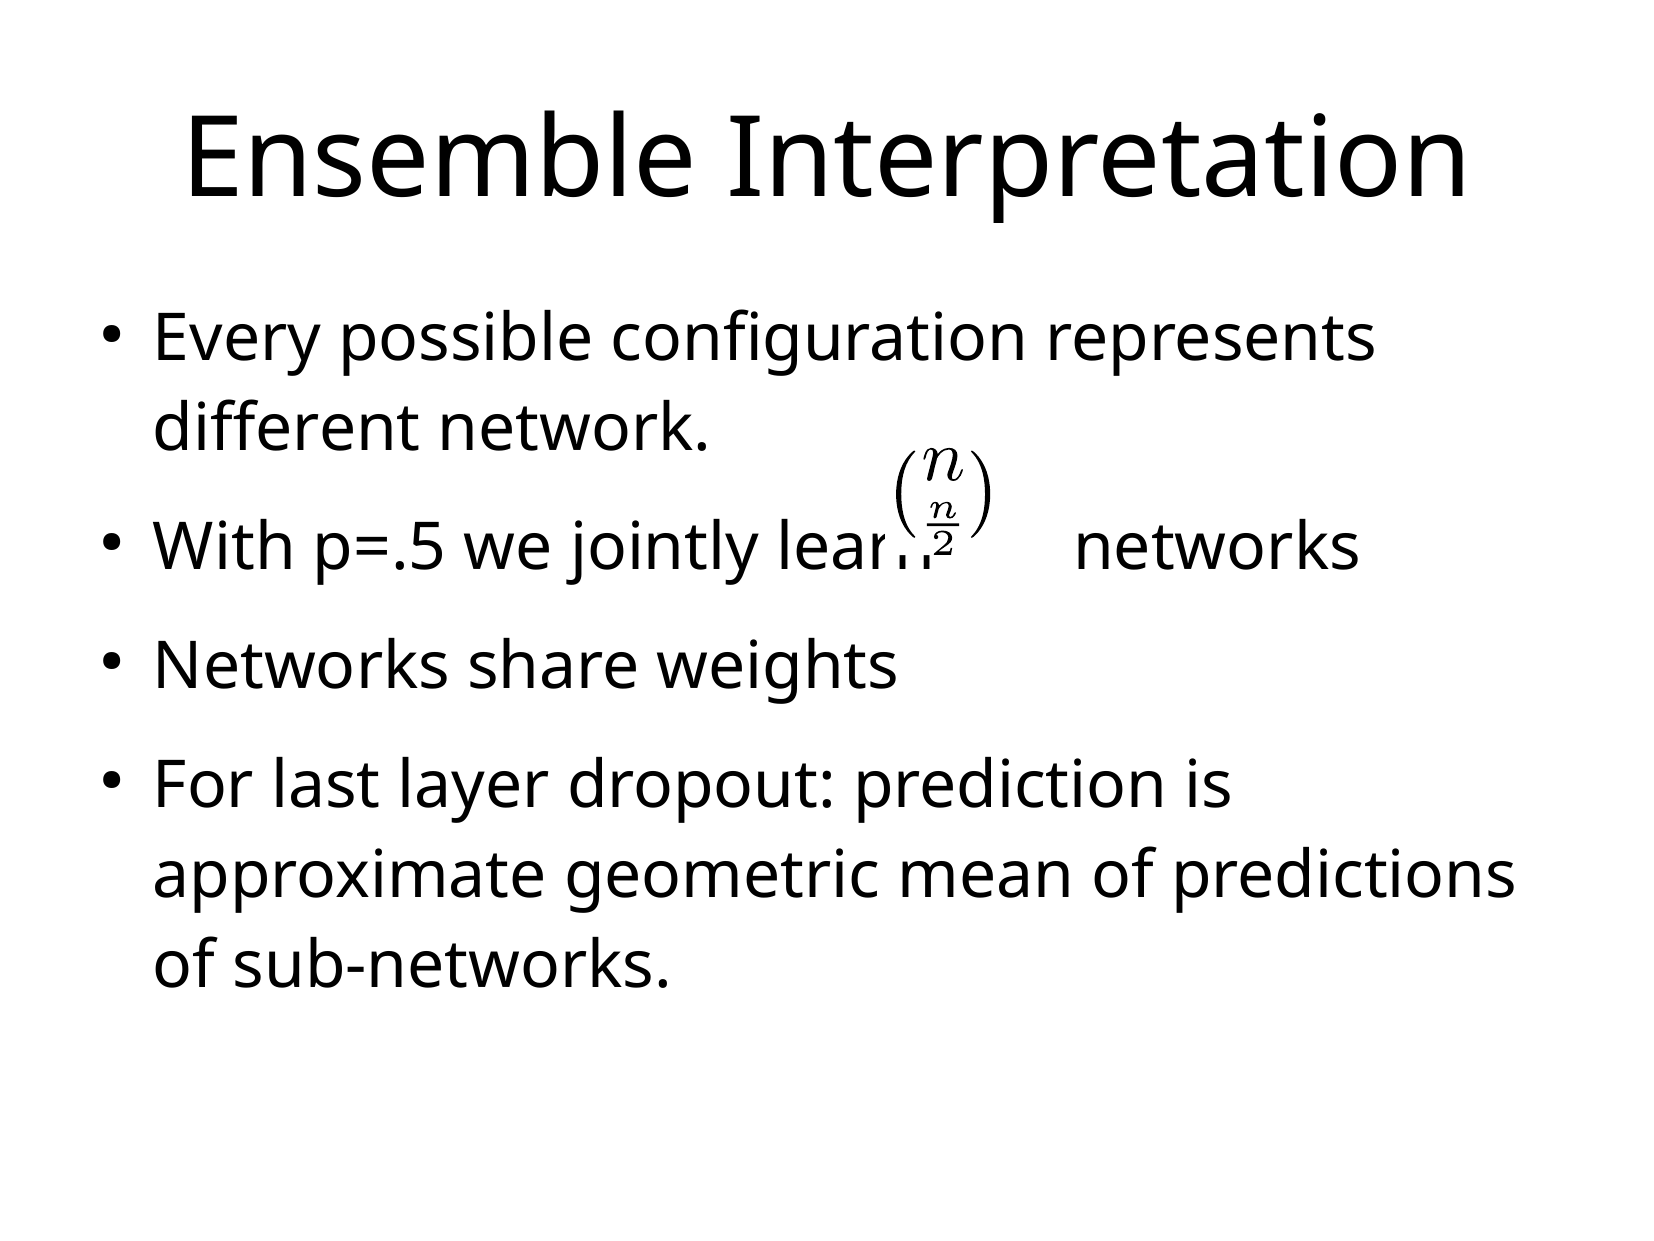

# Ensemble Interpretation
Every possible configuration represents different network.
With p=.5 we jointly learn networks
Networks share weights
For last layer dropout: prediction is approximate geometric mean of predictions of sub-networks.